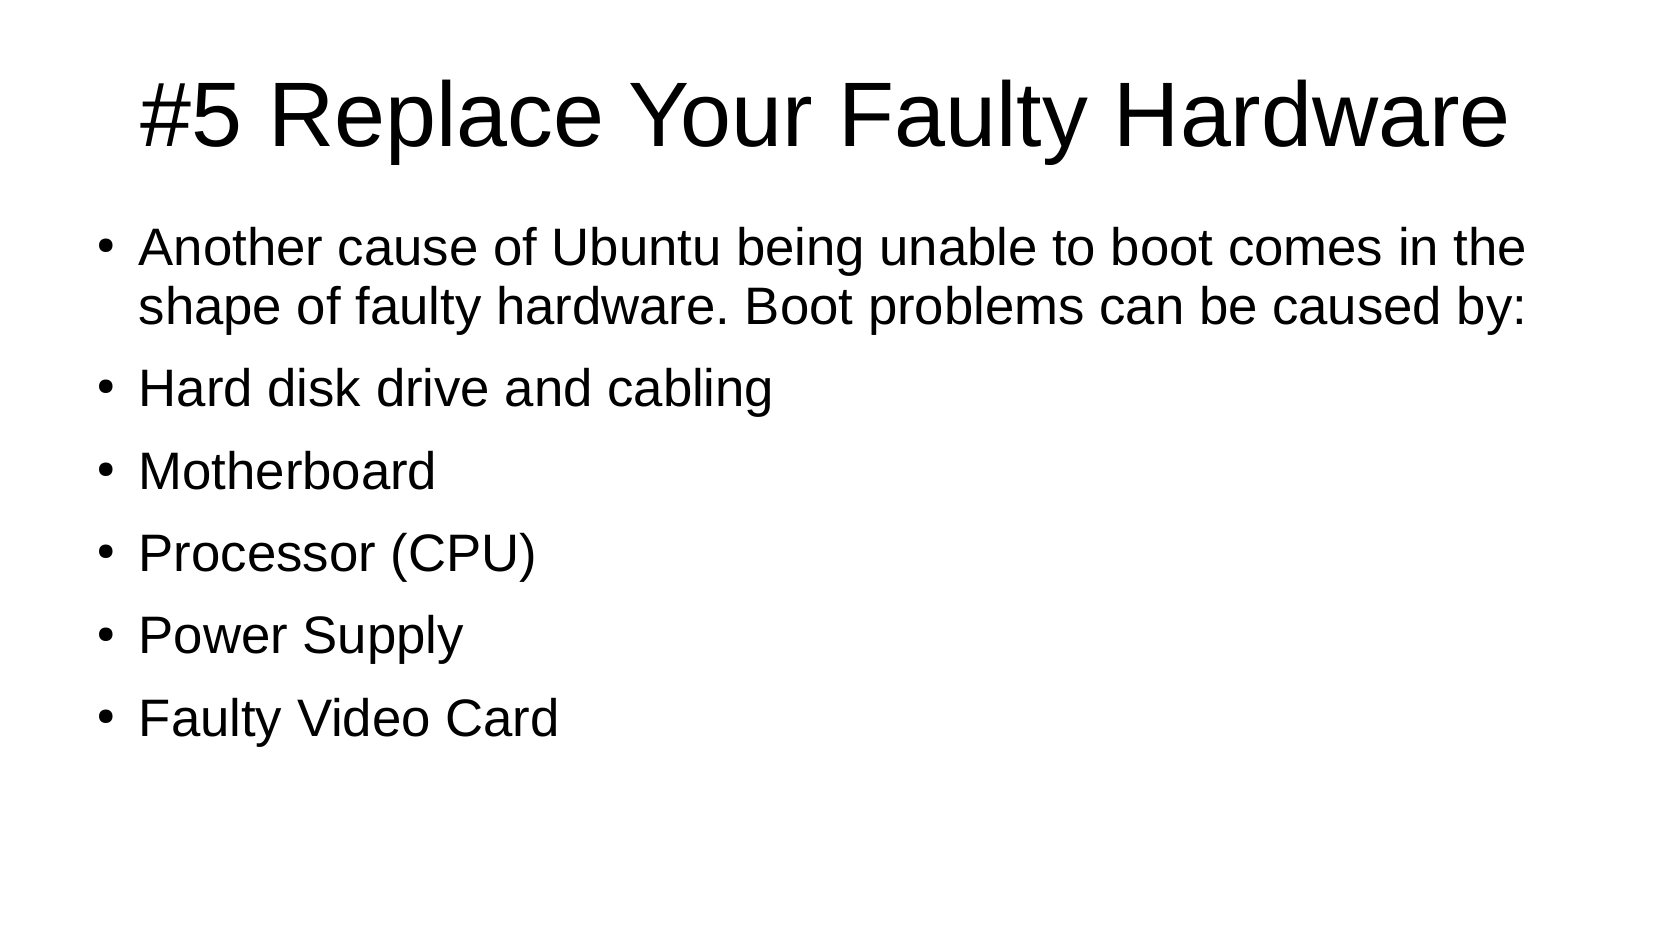

# #5 Replace Your Faulty Hardware
Another cause of Ubuntu being unable to boot comes in the shape of faulty hardware. Boot problems can be caused by:
Hard disk drive and cabling
Motherboard
Processor (CPU)
Power Supply
Faulty Video Card